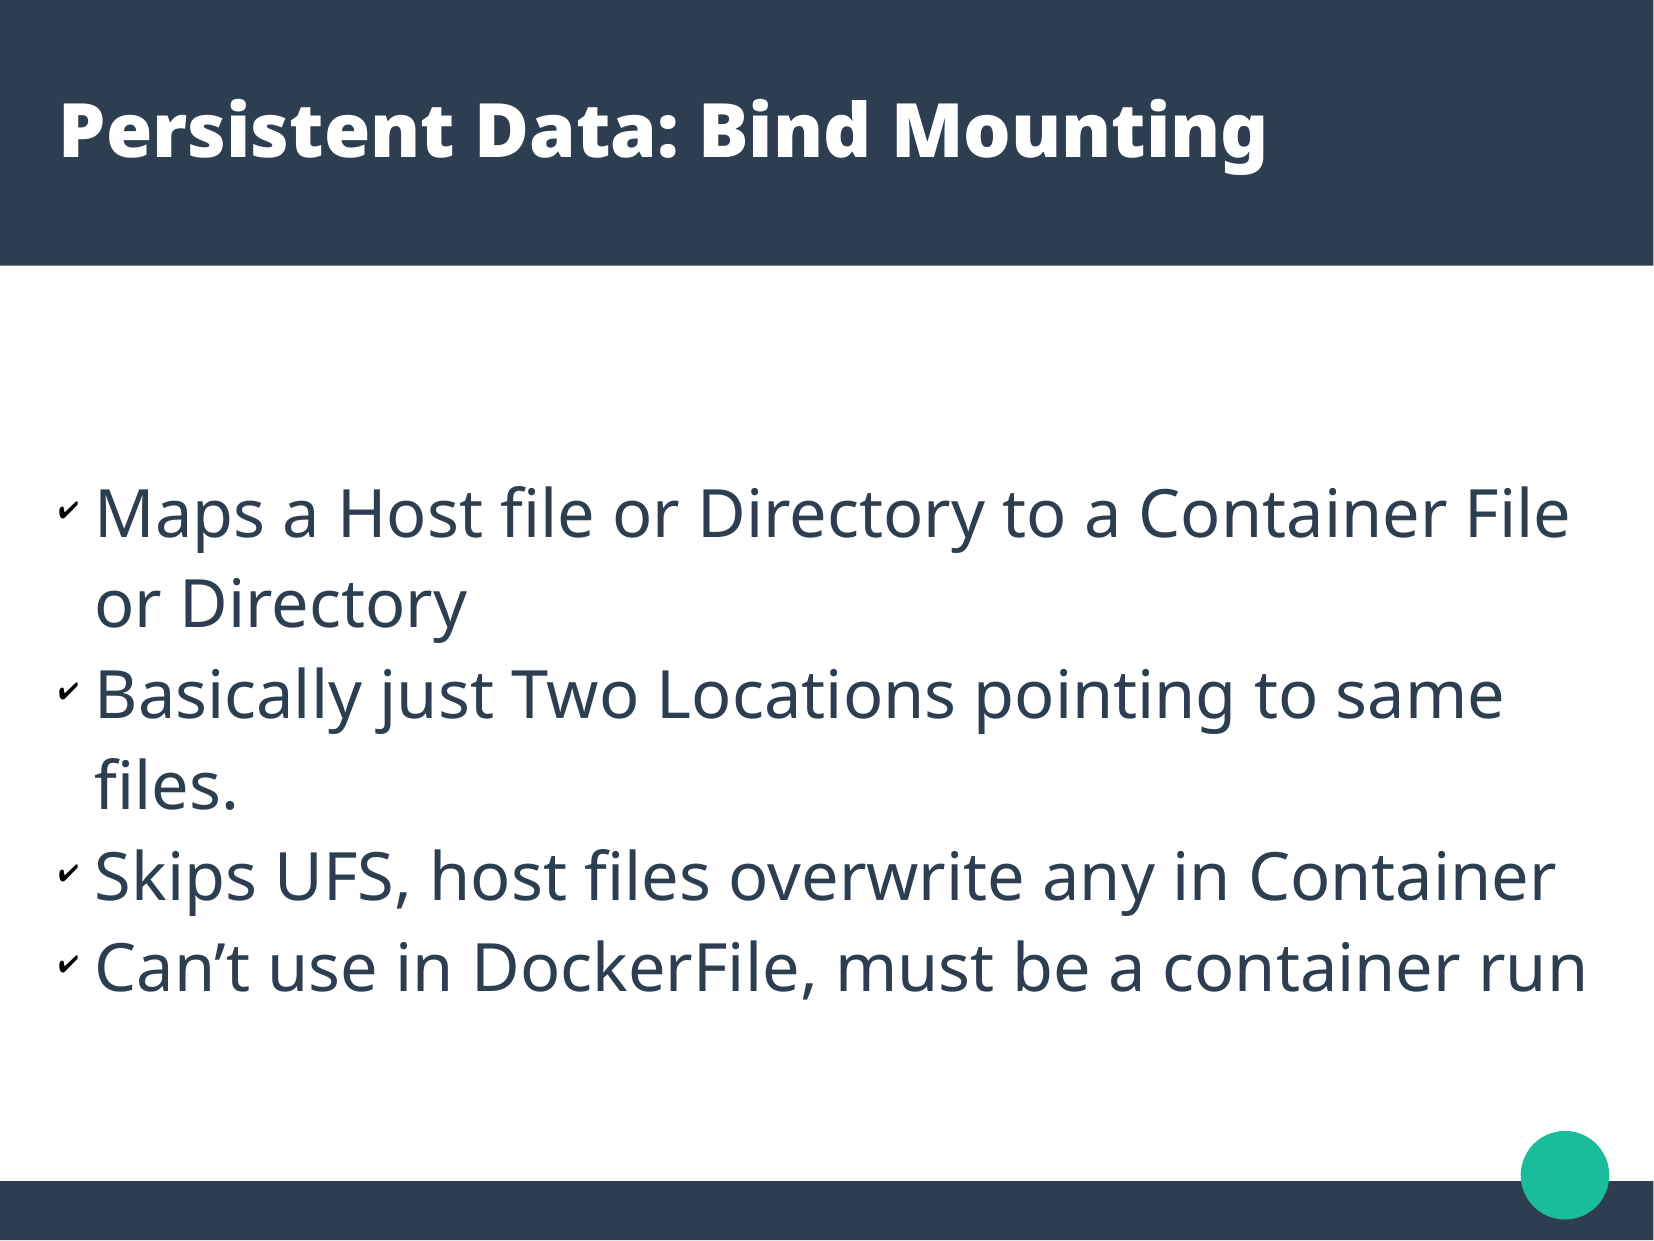

# Persistent Data: Bind Mounting
Maps a Host file or Directory to a Container File or Directory
Basically just Two Locations pointing to same files.
Skips UFS, host files overwrite any in Container
Can’t use in DockerFile, must be a container run